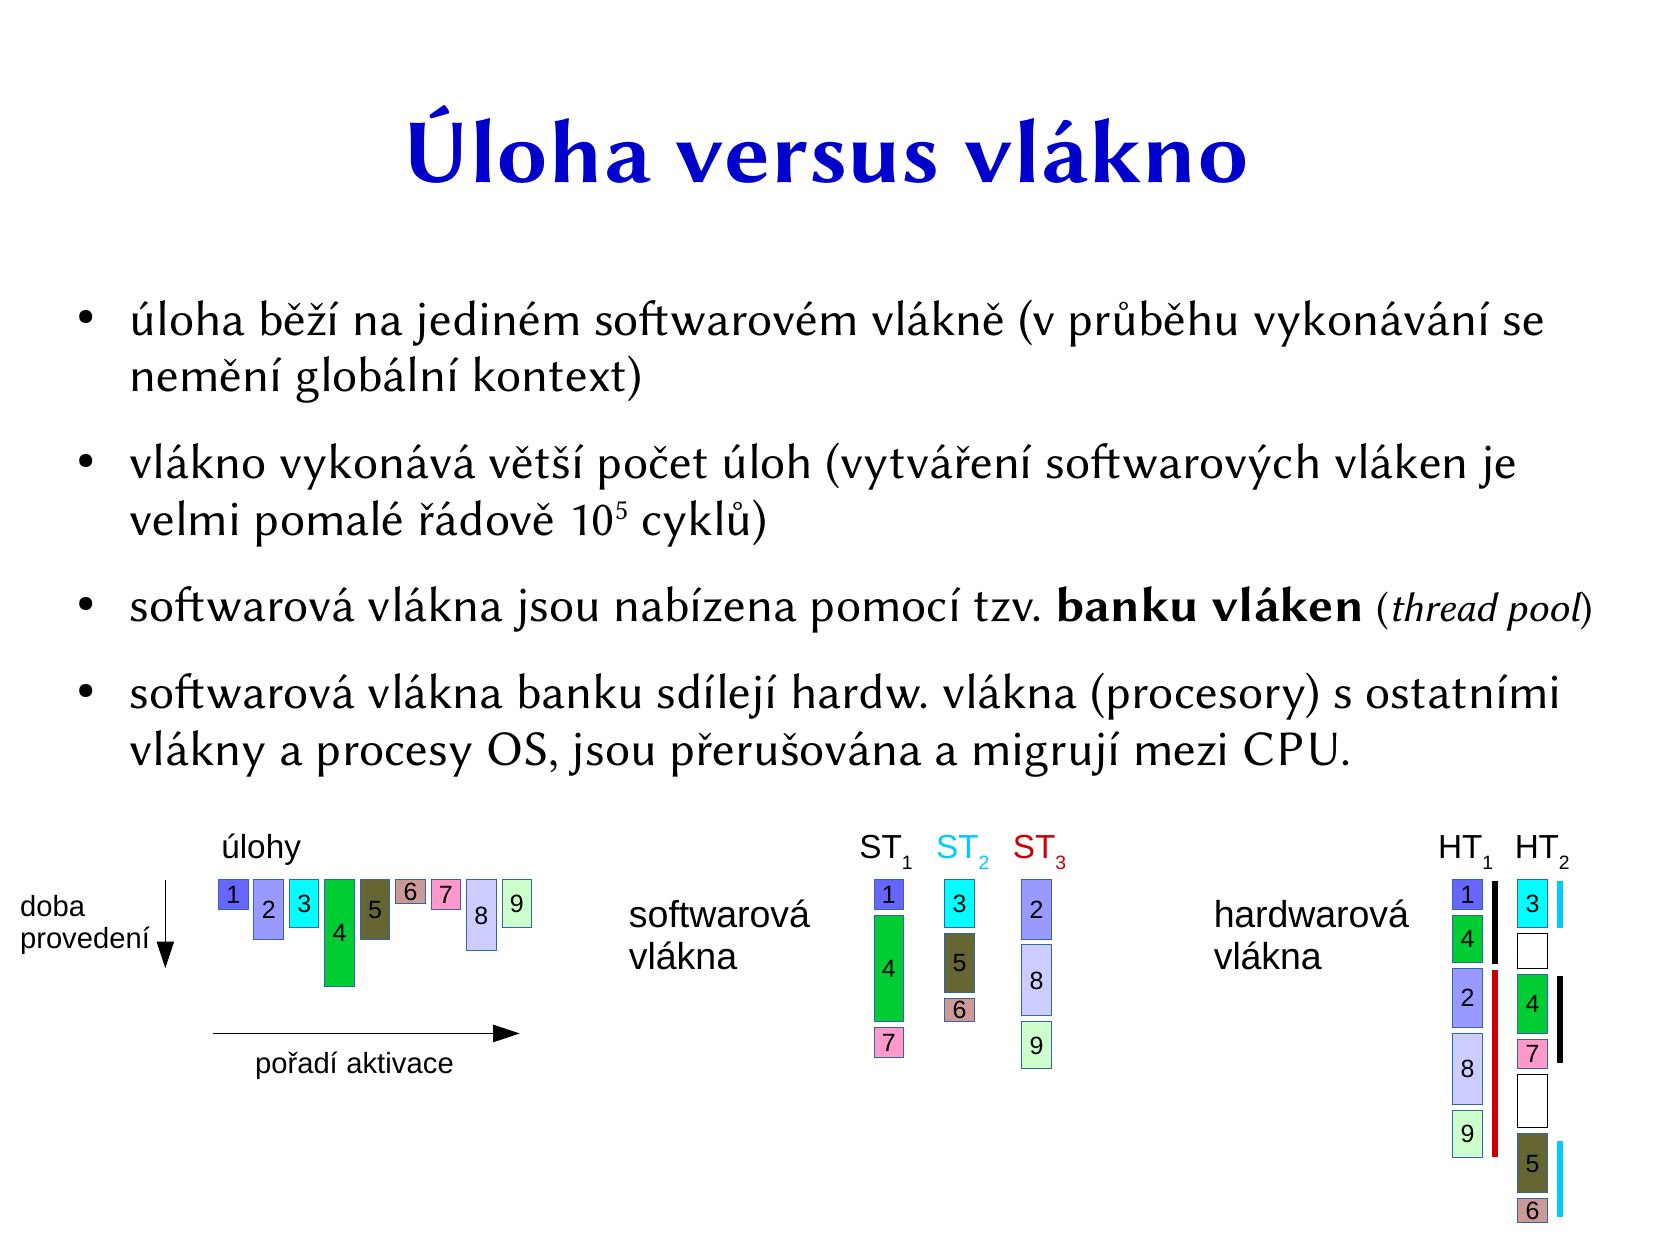

# Úloha versus vlákno
úloha běží na jediném softwarovém vlákně (v průběhu vykonávání se nemění globální kontext)
vlákno vykonává větší počet úloh (vytváření softwarových vláken je velmi pomalé řádově 105 cyklů)
softwarová vlákna jsou nabízena pomocí tzv. banku vláken (thread pool)
softwarová vlákna banku sdílejí hardw. vlákna (procesory) s ostatními vlákny a procesy OS, jsou přerušována a migrují mezi CPU.
úlohy
ST1
ST2
ST3
HT1
HT2
1
2
3
4
5
6
7
8
9
1
3
2
1
3
doba
provedení
softwarová
vlákna
hardwarová
vlákna
4
4
5
8
2
4
6
9
7
8
pořadí aktivace
7
9
5
6